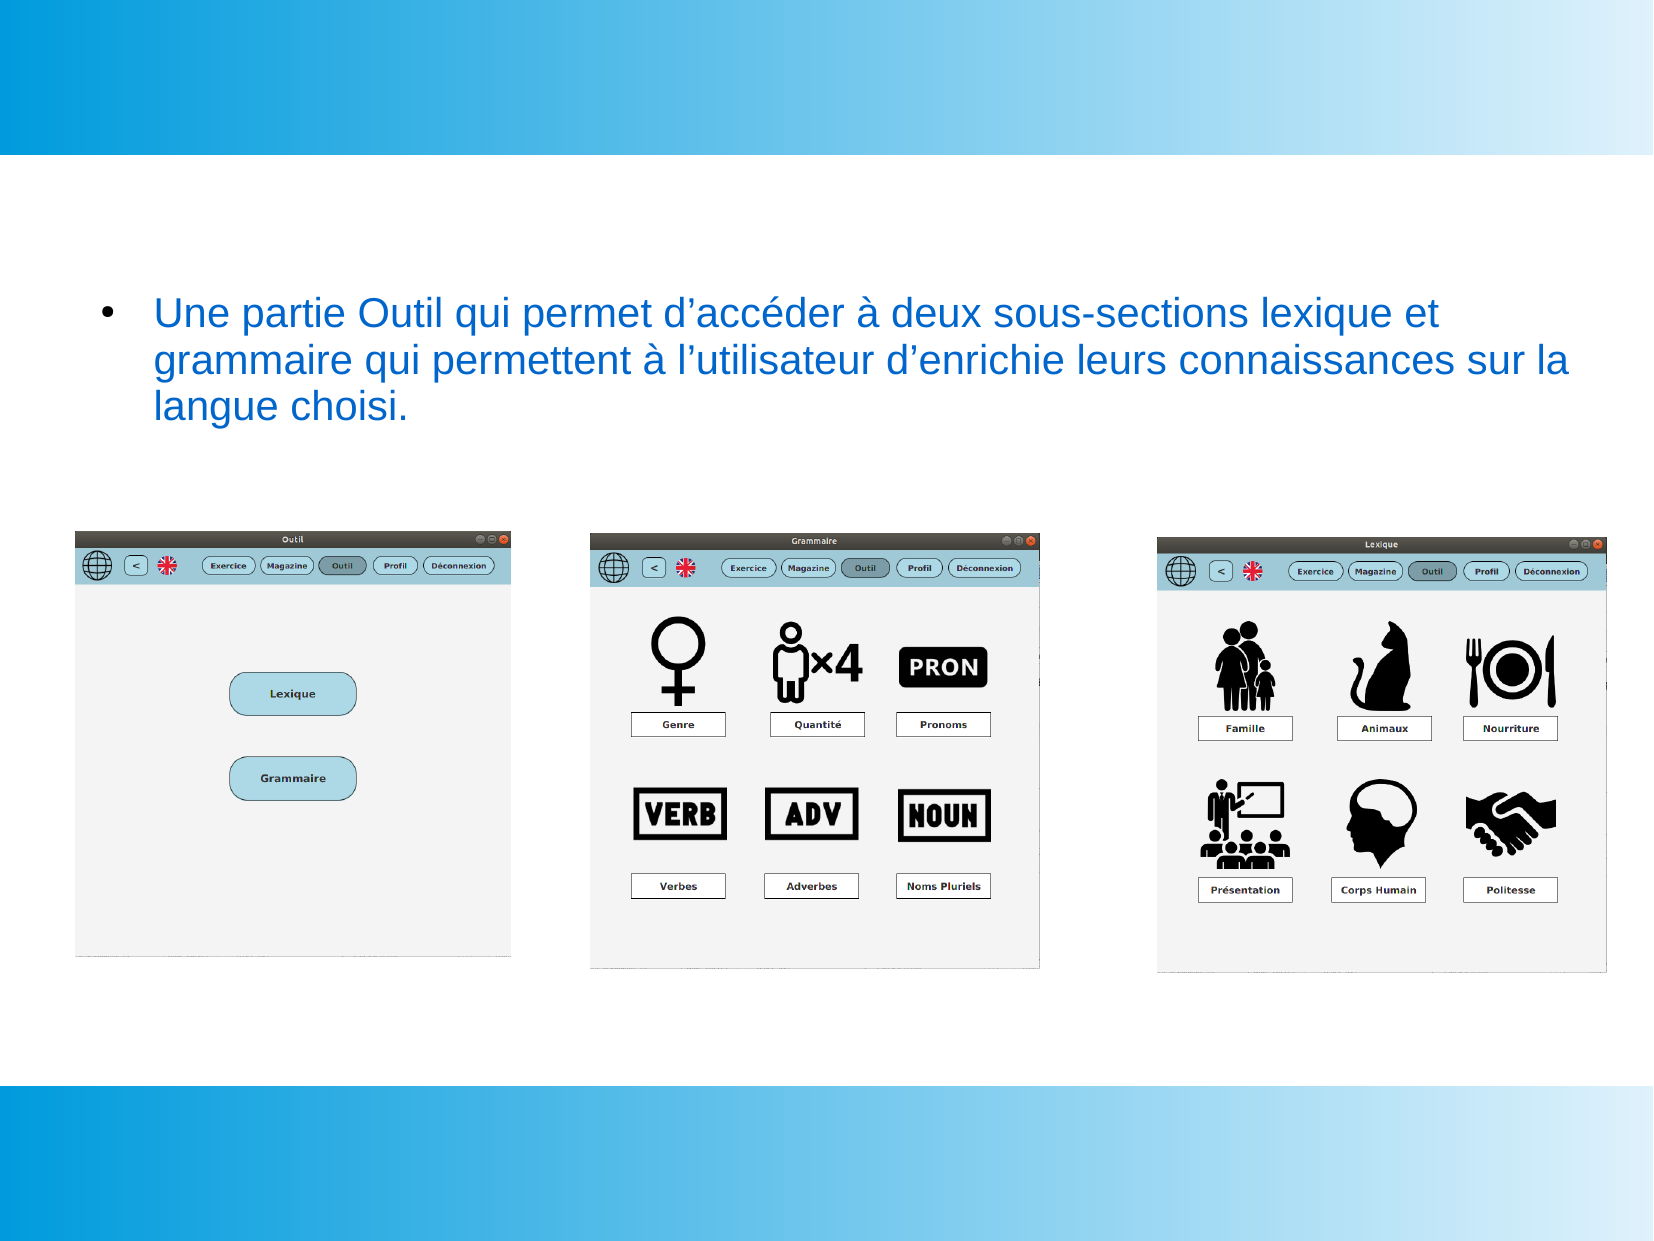

#
Une partie Outil qui permet d’accéder à deux sous-sections lexique et grammaire qui permettent à l’utilisateur d’enrichie leurs connaissances sur la langue choisi.